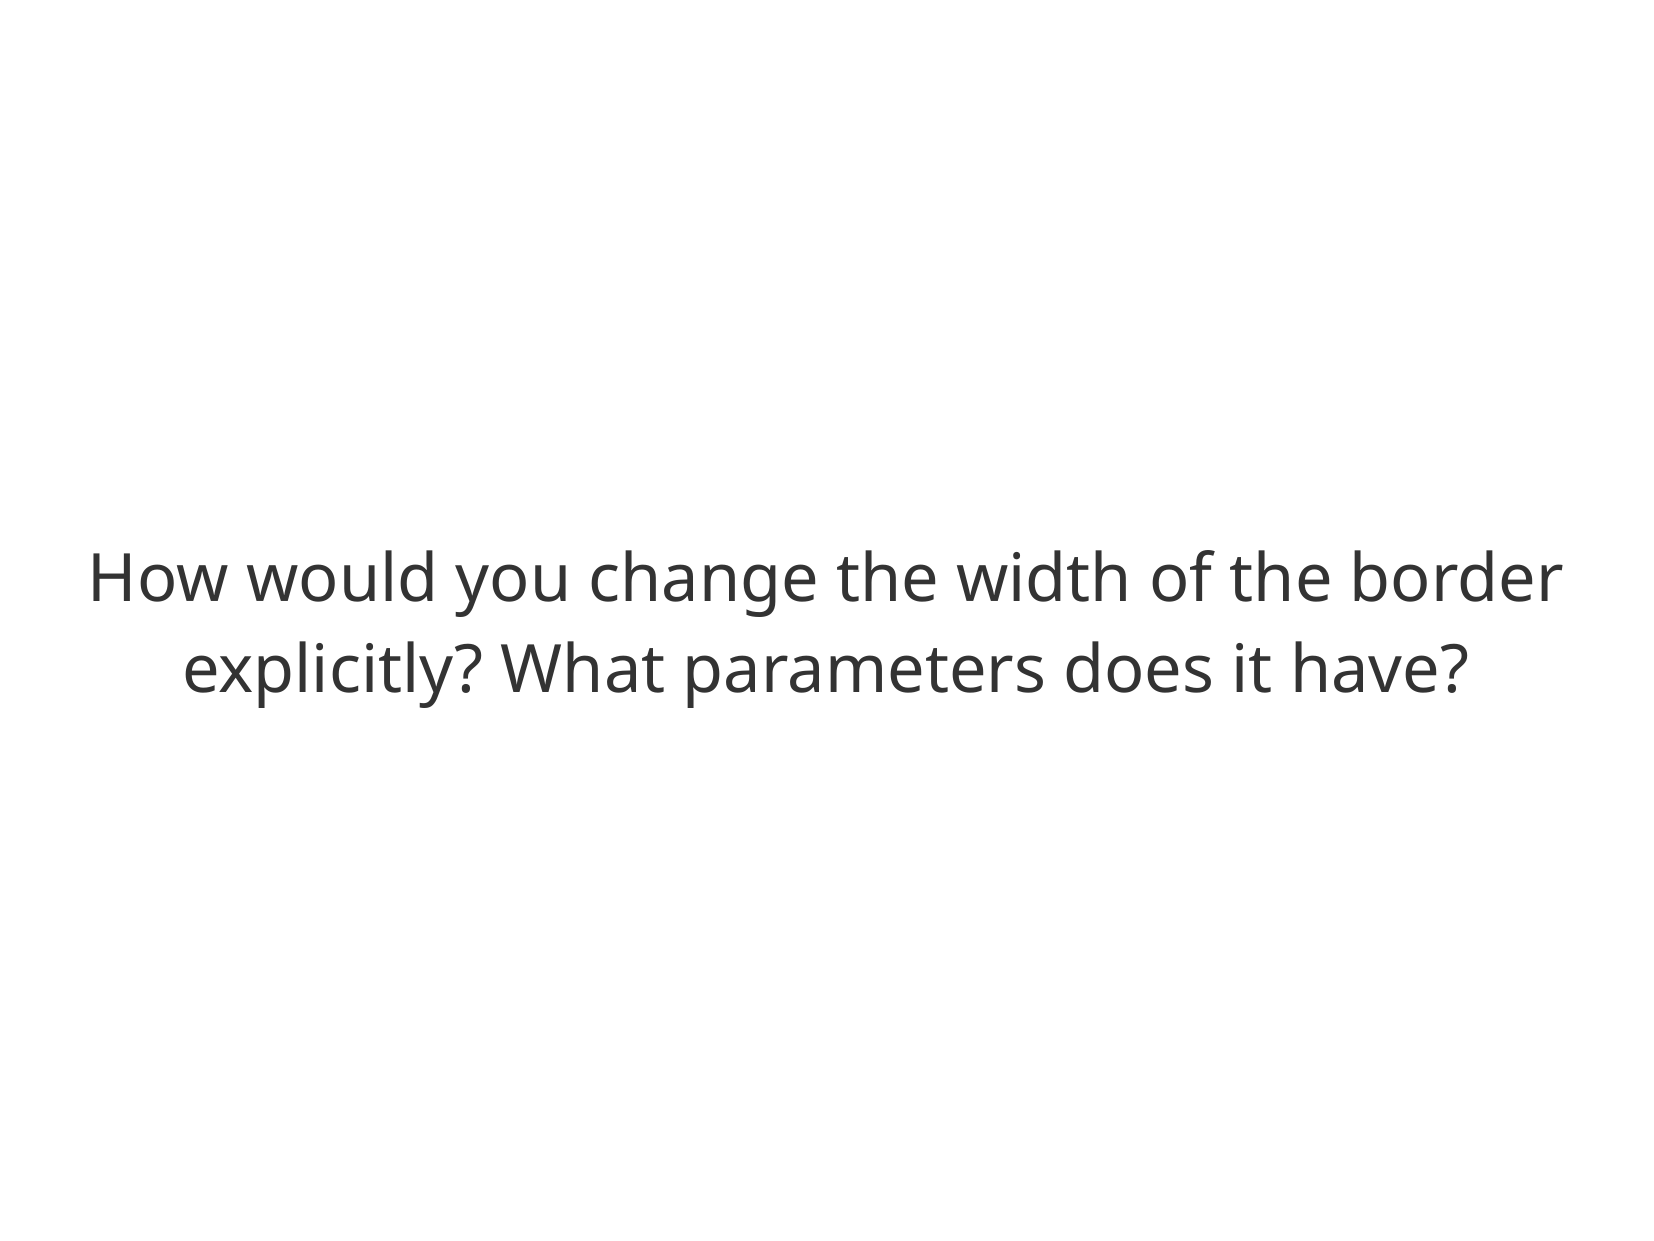

# How would you change the width of the border explicitly? What parameters does it have?